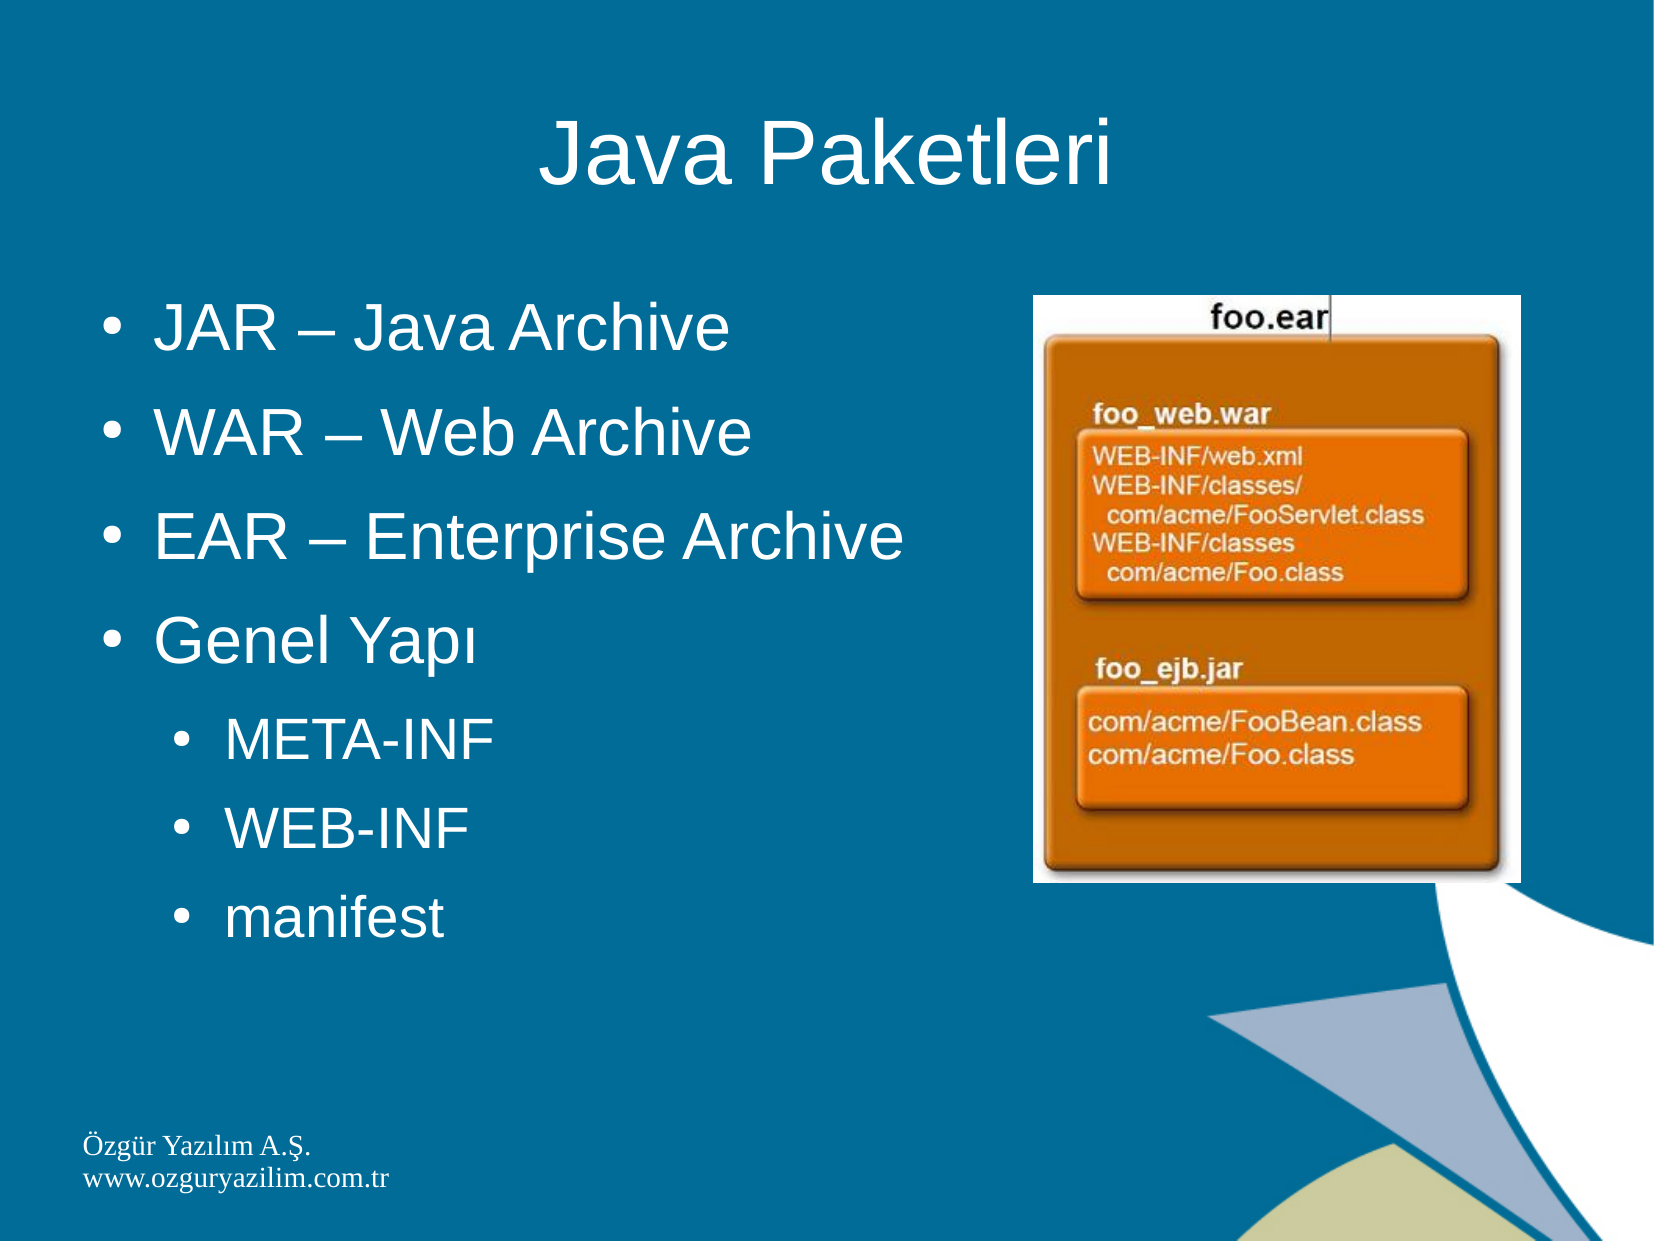

# Java Paketleri
JAR – Java Archive
WAR – Web Archive
EAR – Enterprise Archive
Genel Yapı
META-INF
WEB-INF
manifest